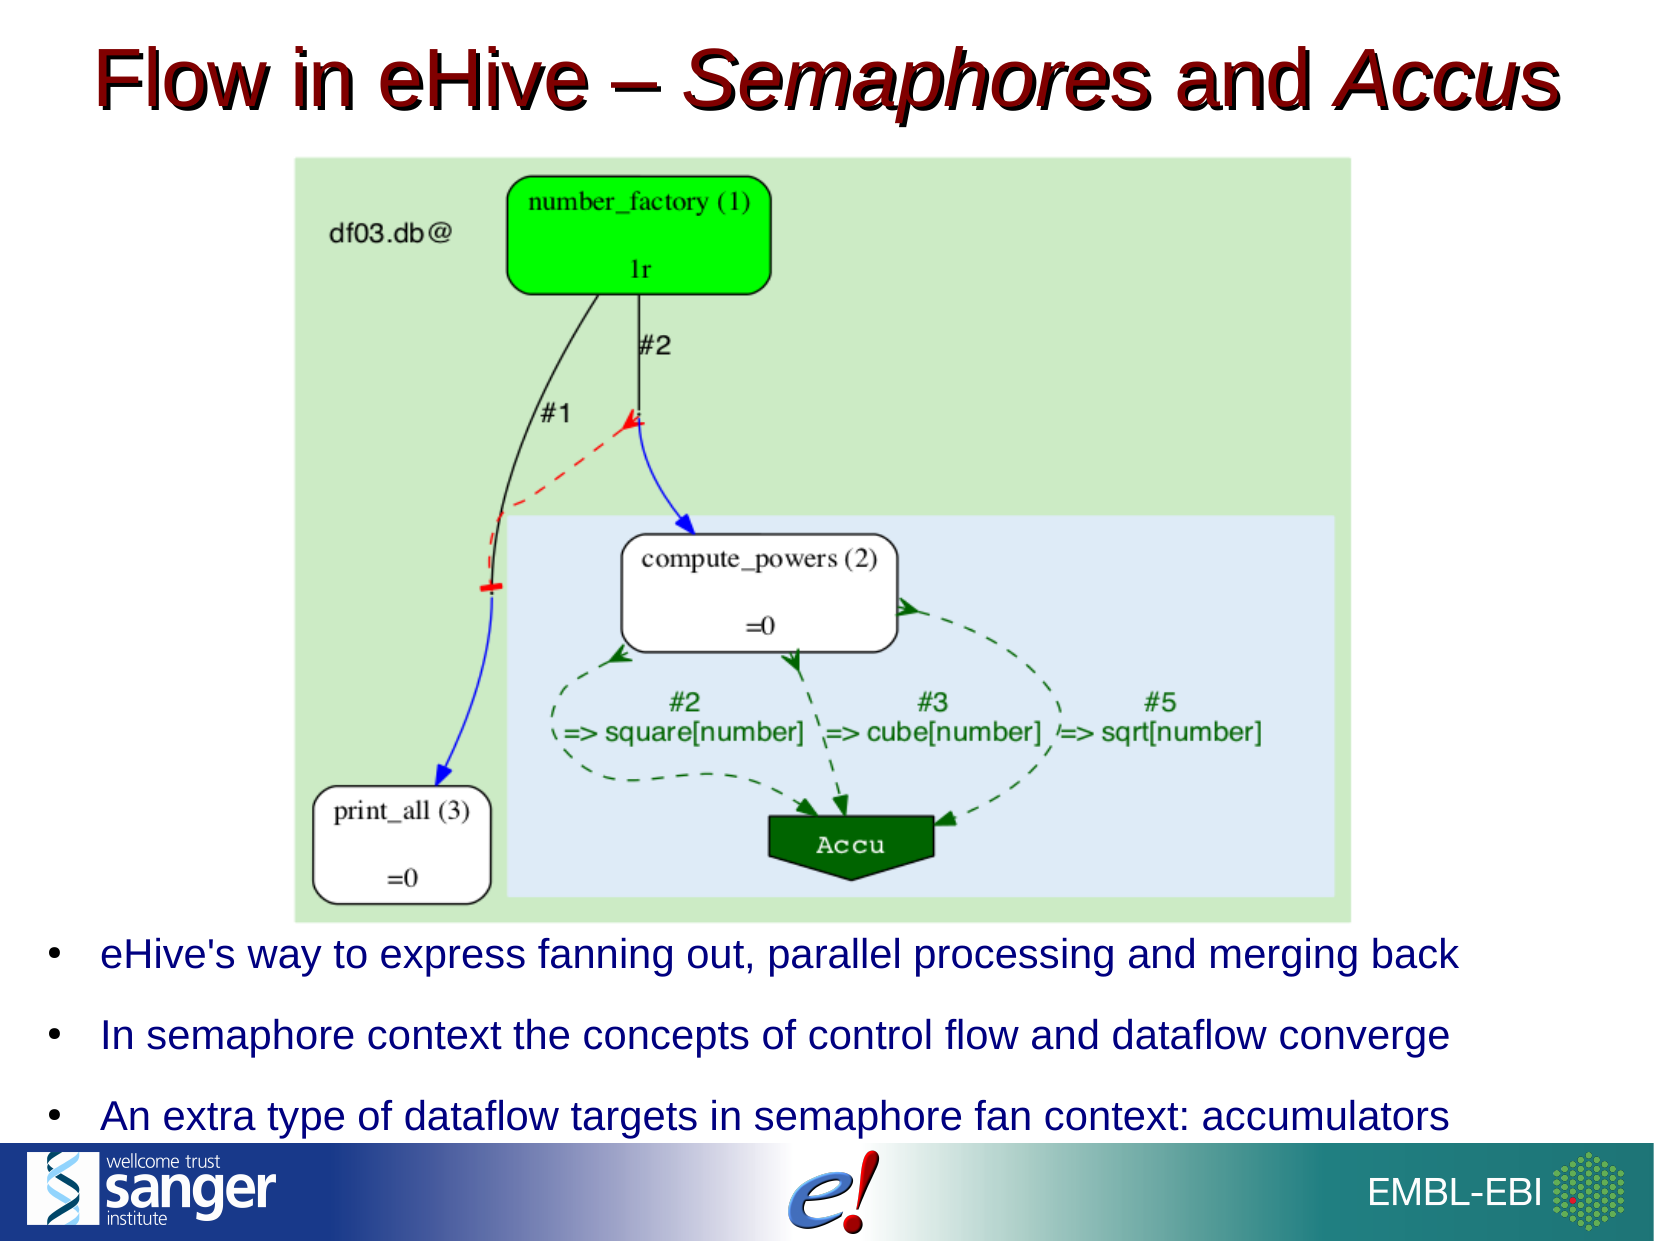

# Flow in eHive – Semaphores and Accus
eHive's way to express fanning out, parallel processing and merging back
In semaphore context the concepts of control flow and dataflow converge
An extra type of dataflow targets in semaphore fan context: accumulators